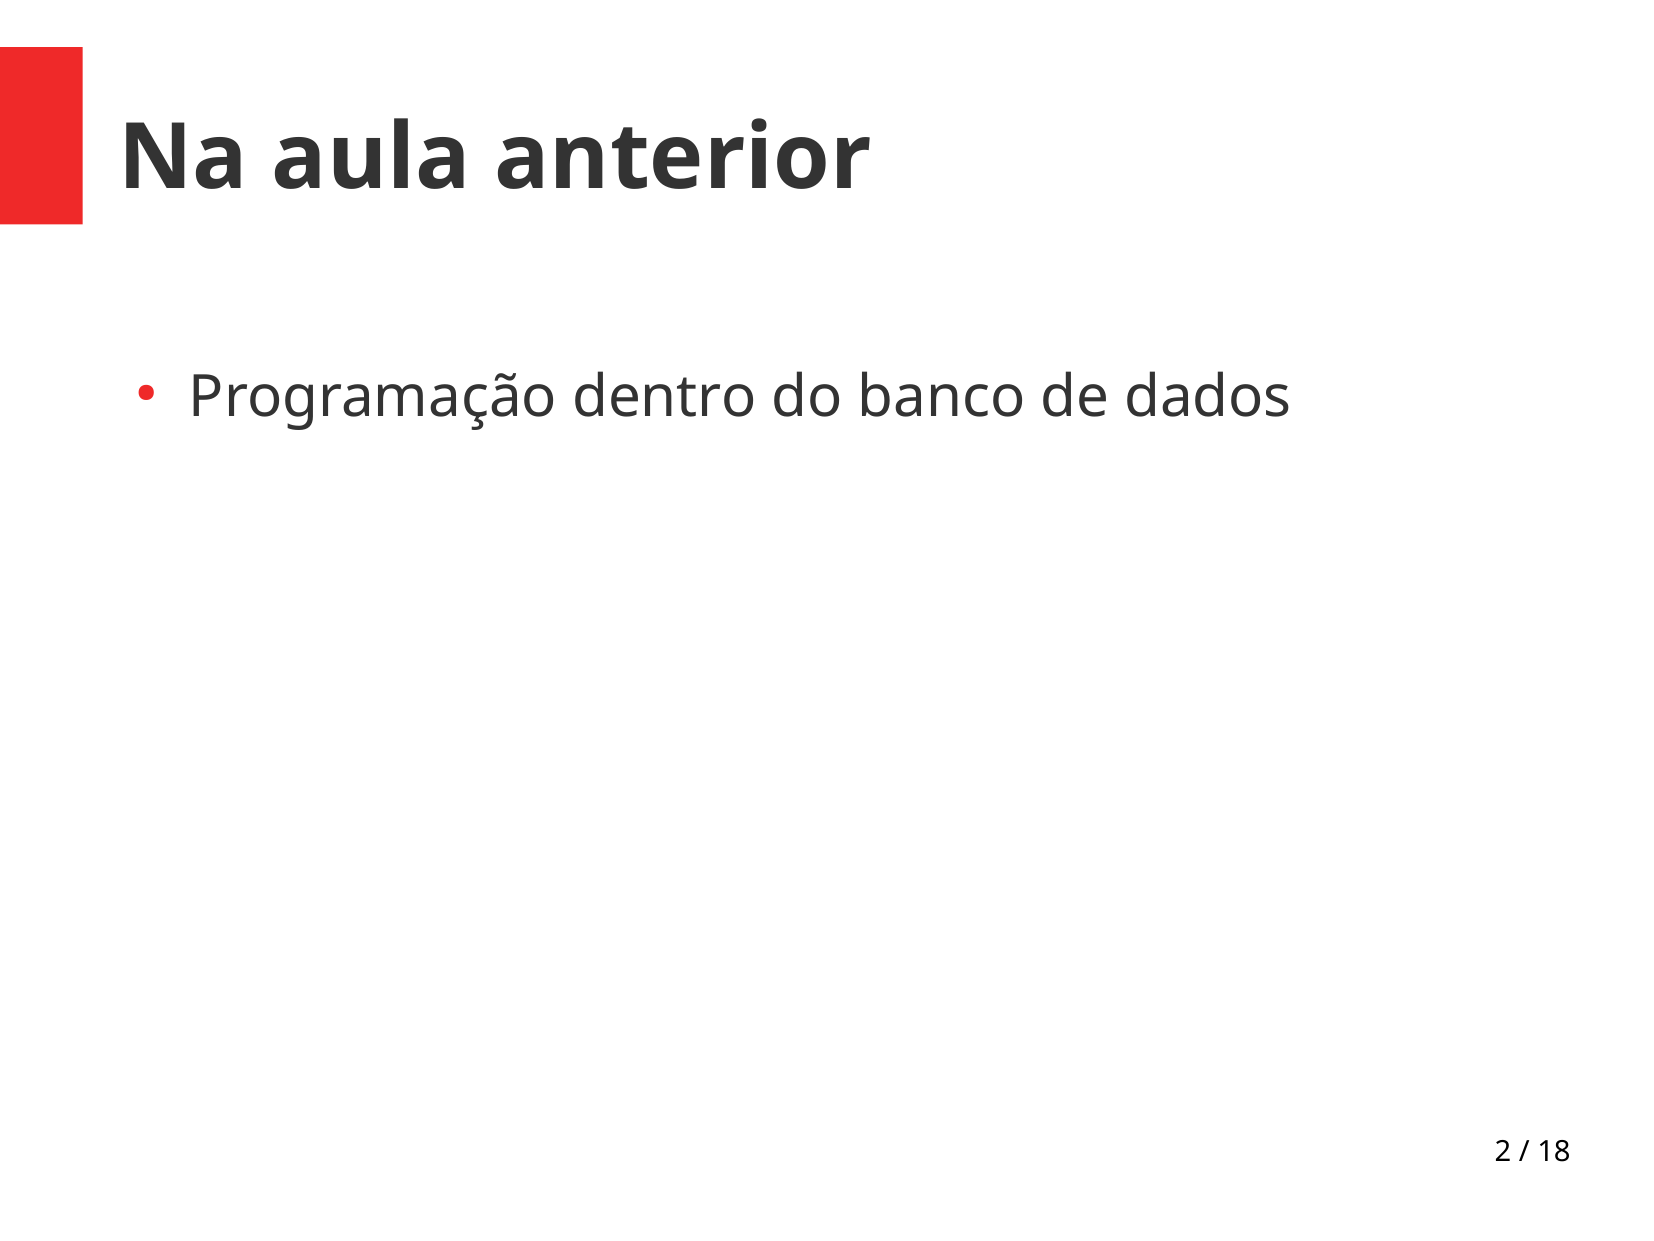

# Na aula anterior
Programação dentro do banco de dados
2